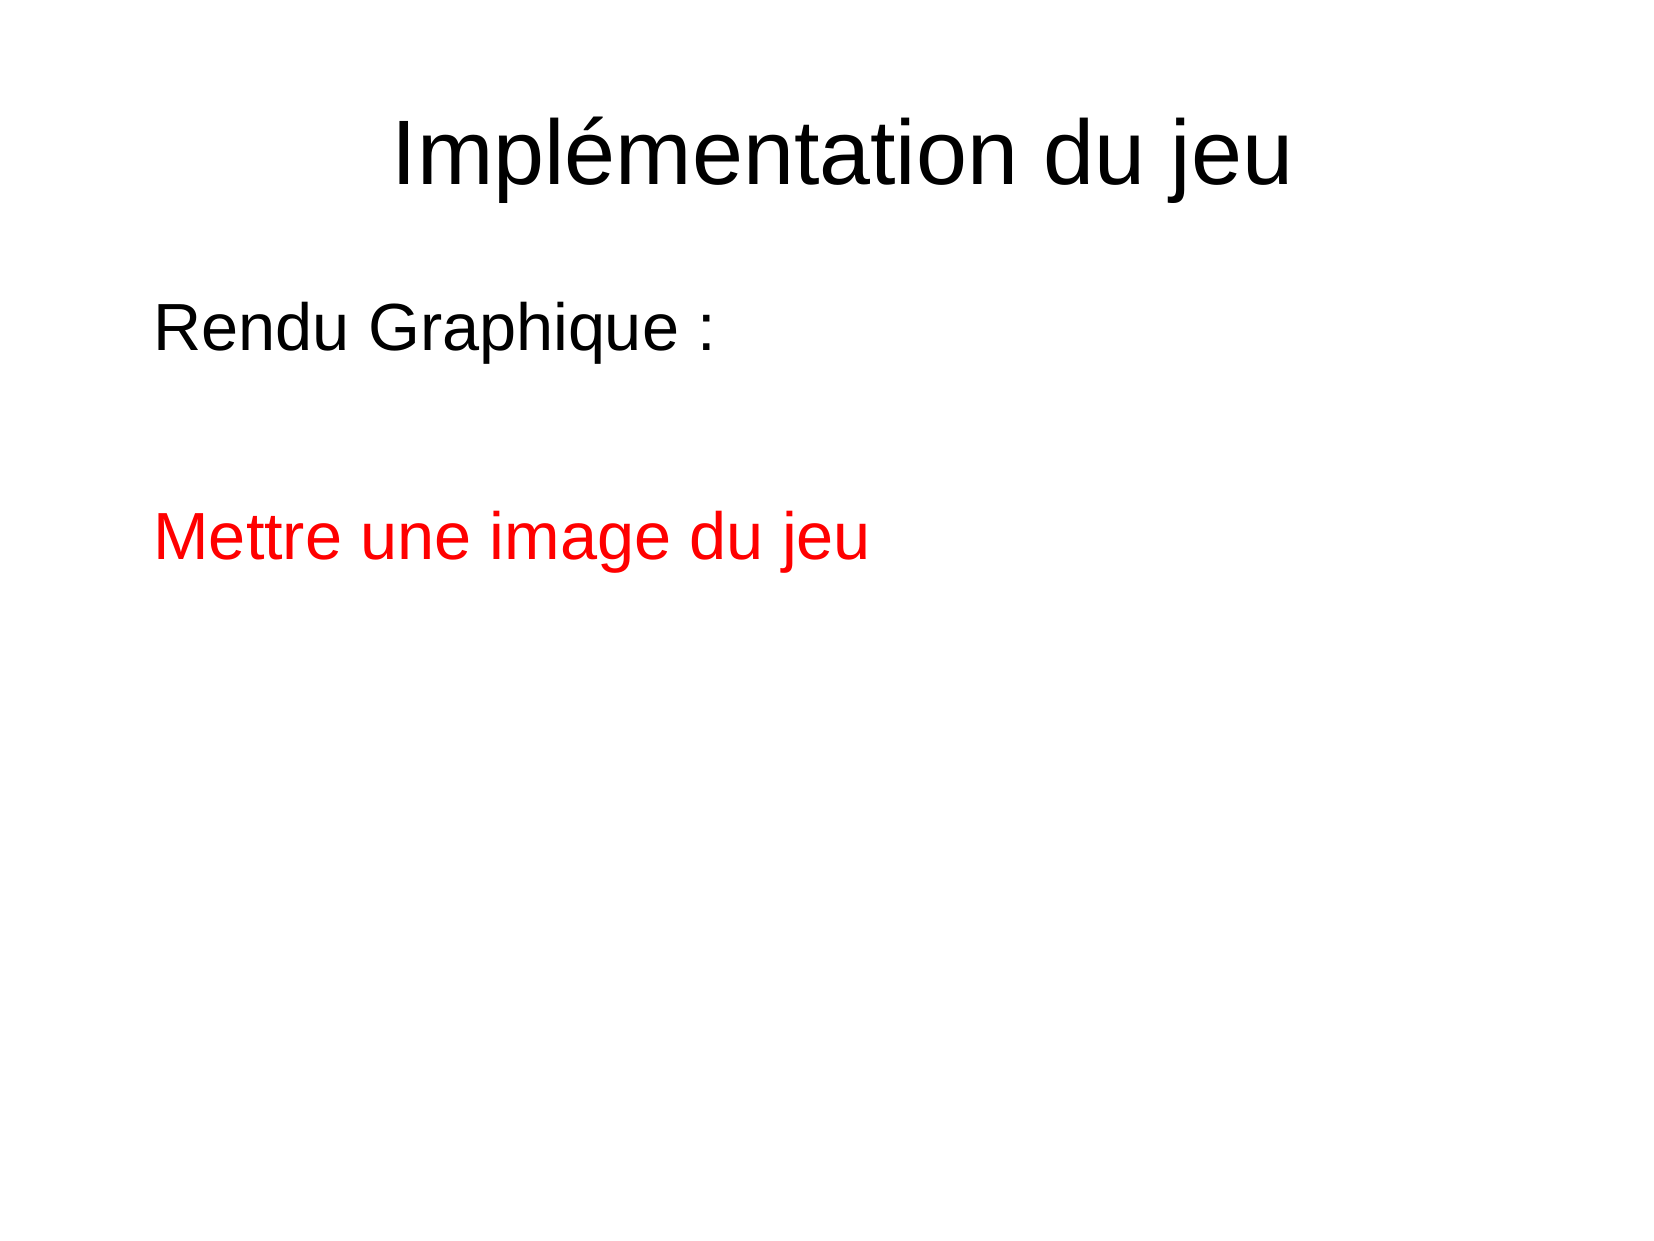

# Implémentation du jeu
Rendu Graphique :
Mettre une image du jeu